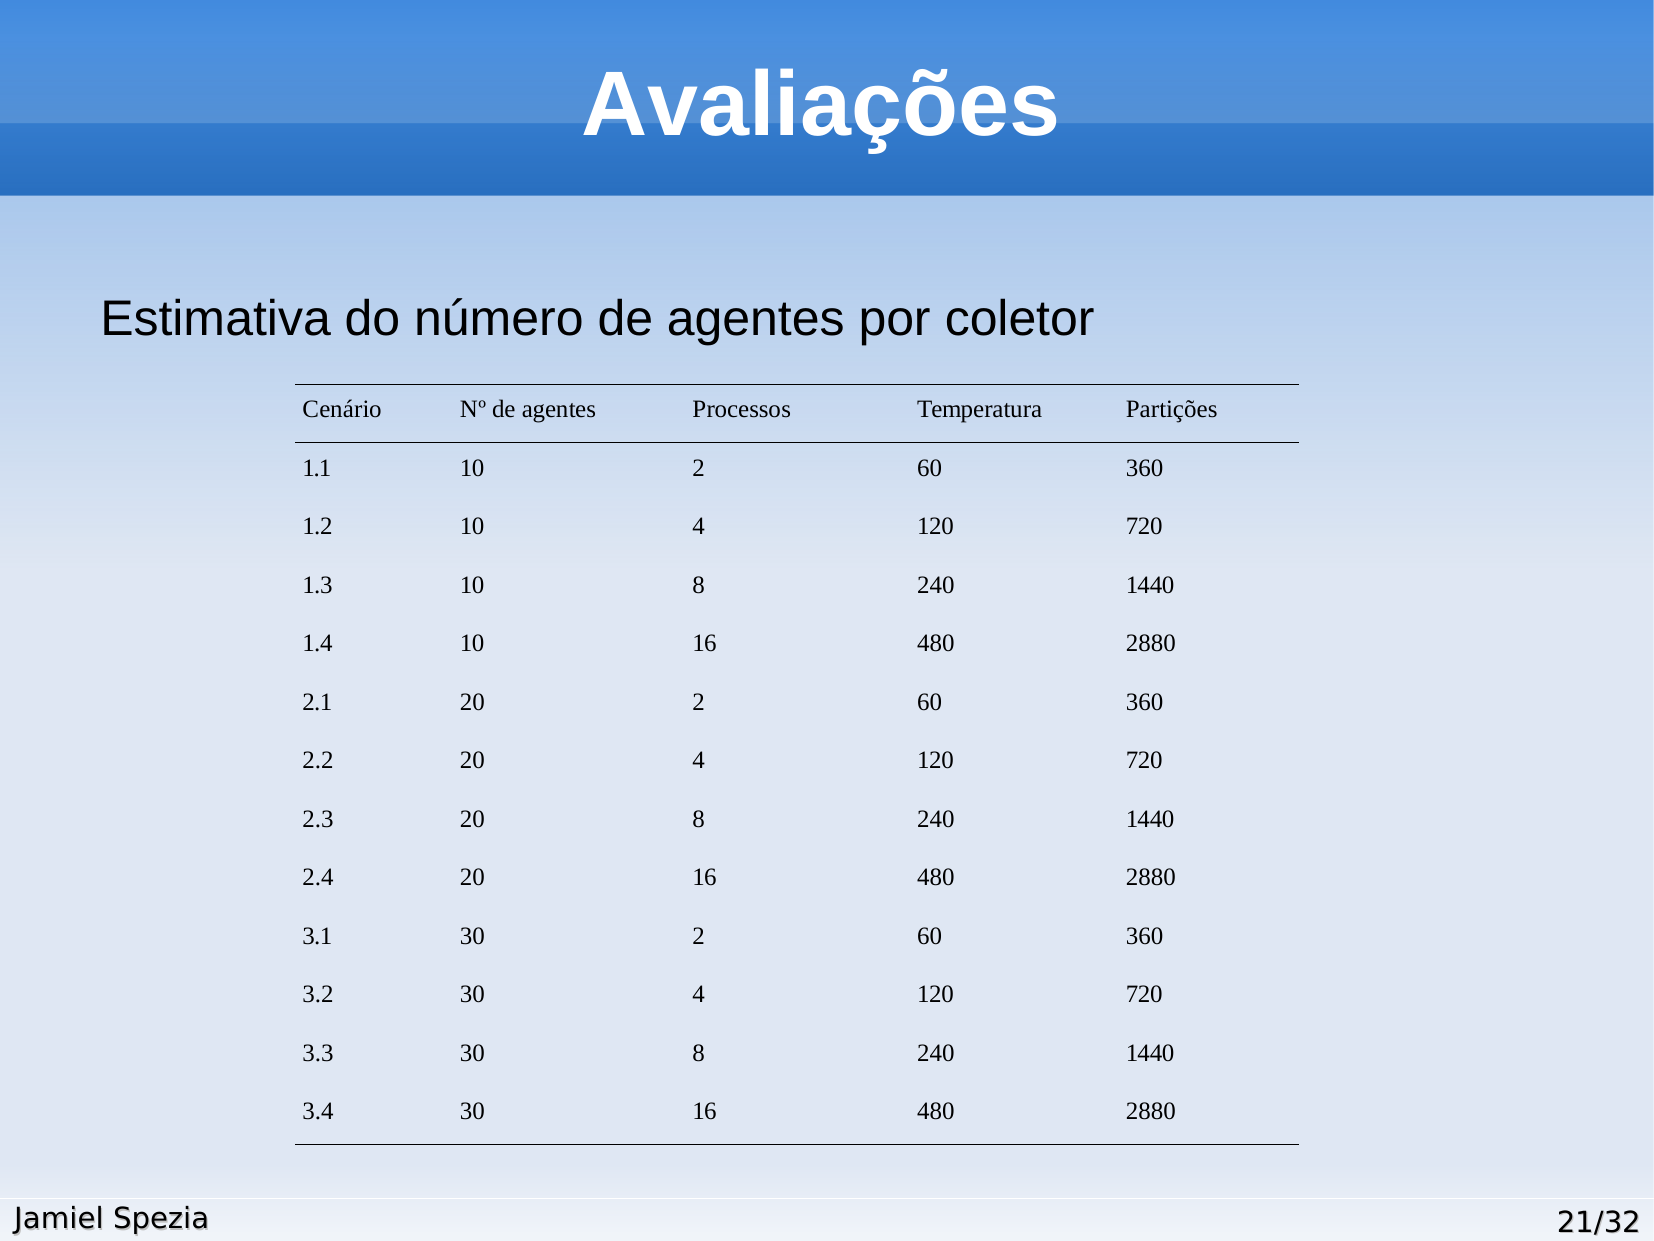

# Avaliações
Estimativa do número de agentes por coletor